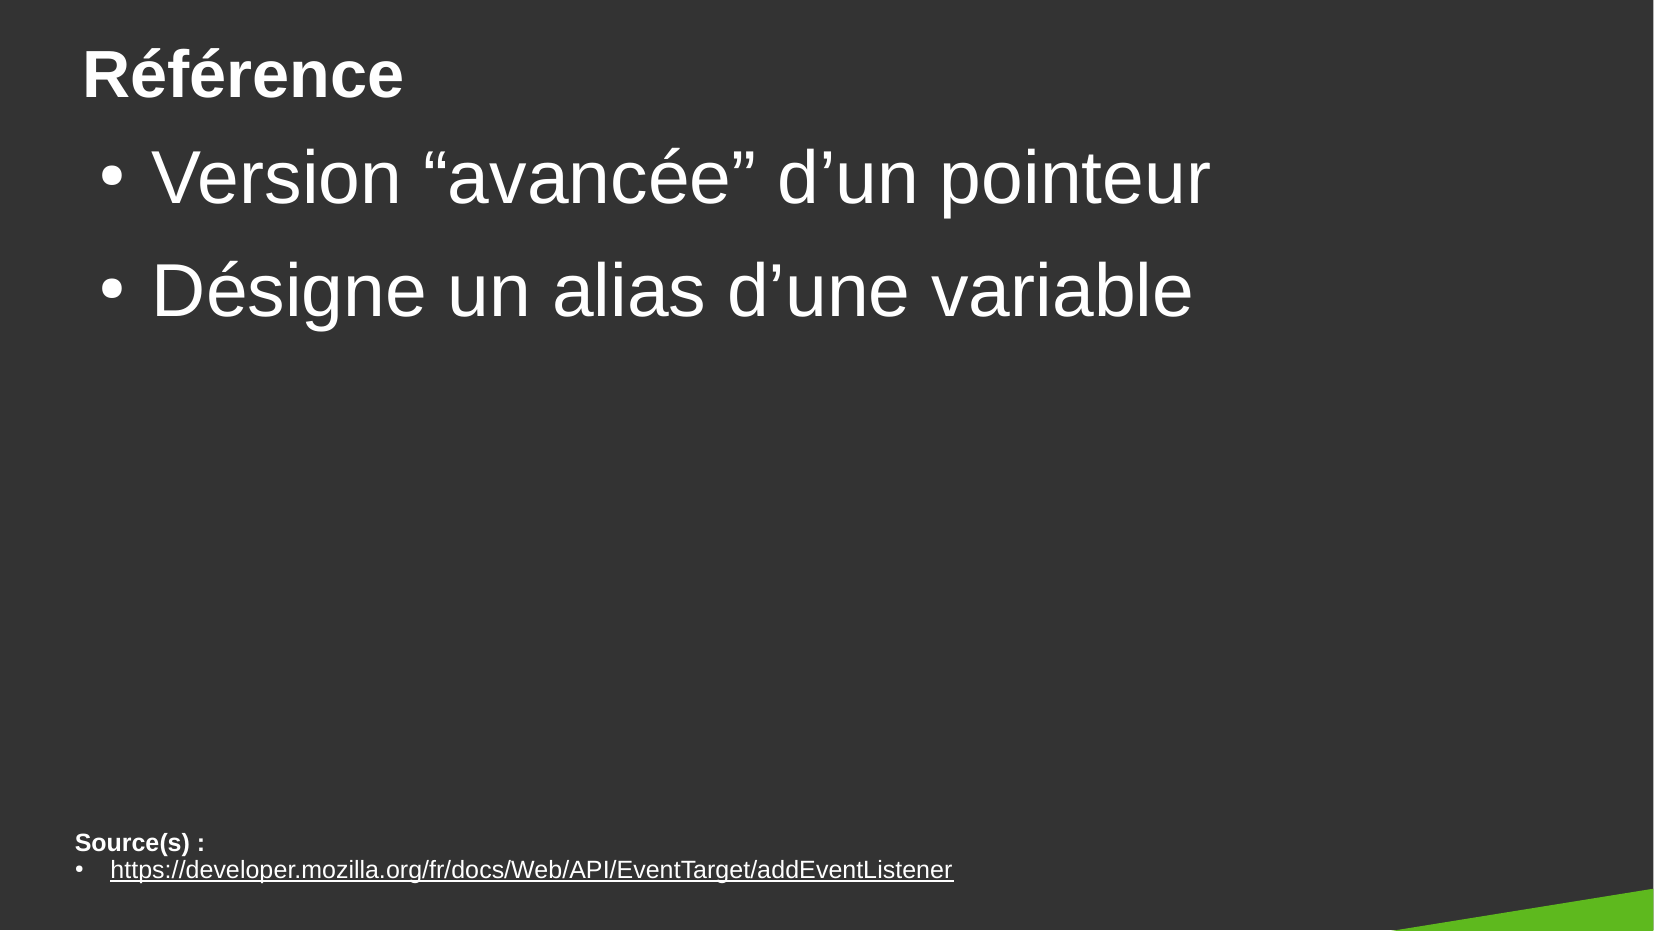

# Référence
Version “avancée” d’un pointeur
Désigne un alias d’une variable
Source(s) :
https://developer.mozilla.org/fr/docs/Web/API/EventTarget/addEventListener